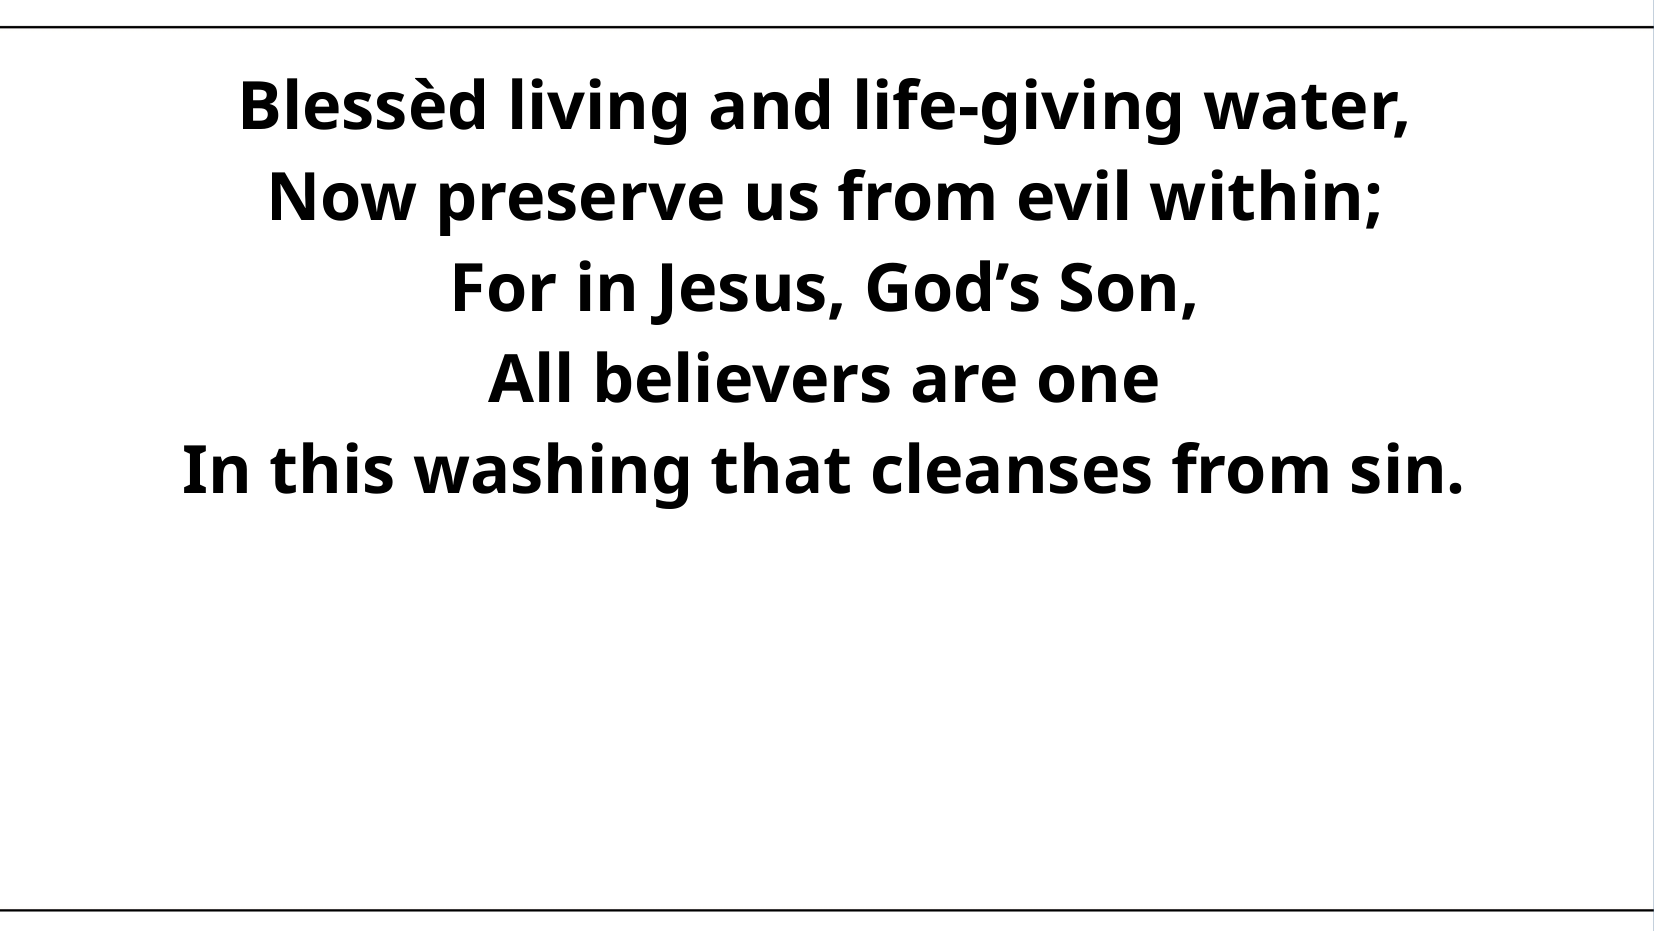

Blessèd living and life-giving water,
Now preserve us from evil within;
For in Jesus, God’s Son,
All believers are one
In this washing that cleanses from sin.